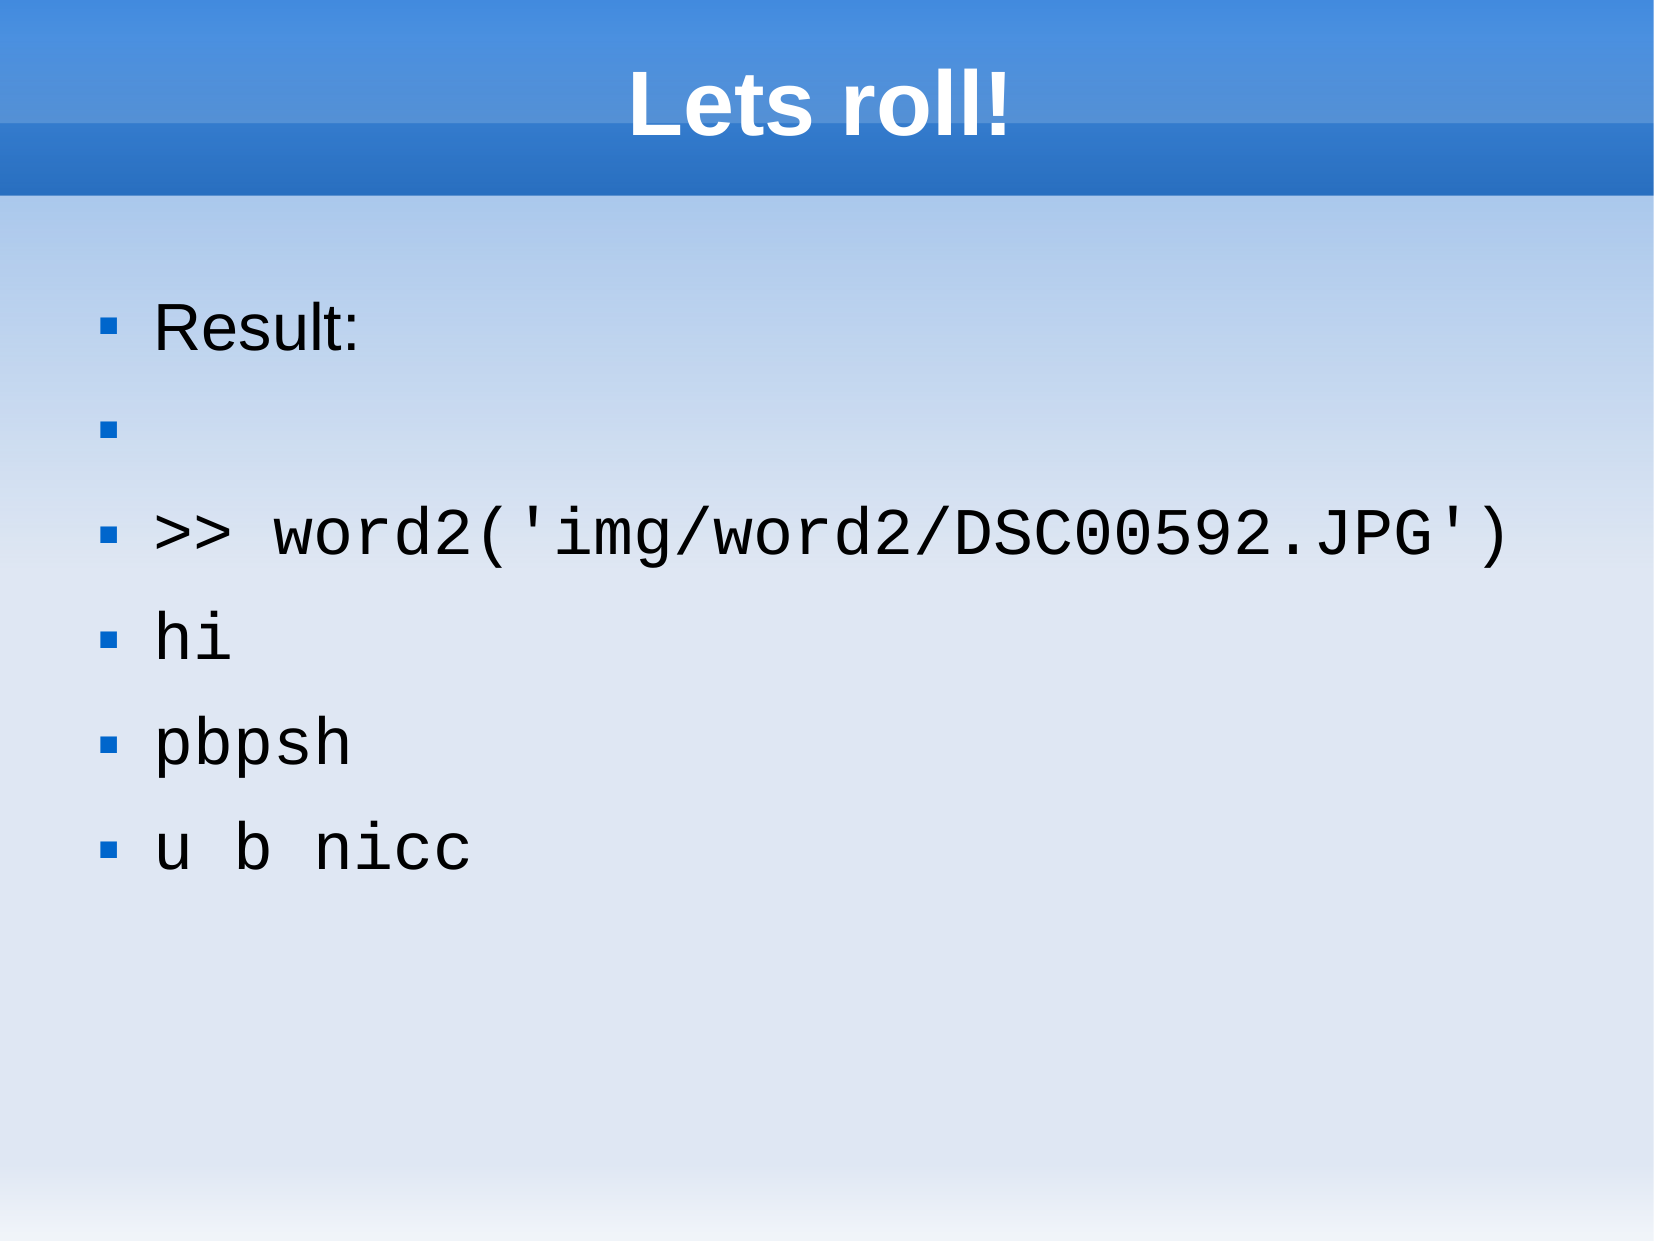

# Lets roll!
Result:
>> word2('img/word2/DSC00592.JPG')
hi
pbpsh
u b nicc